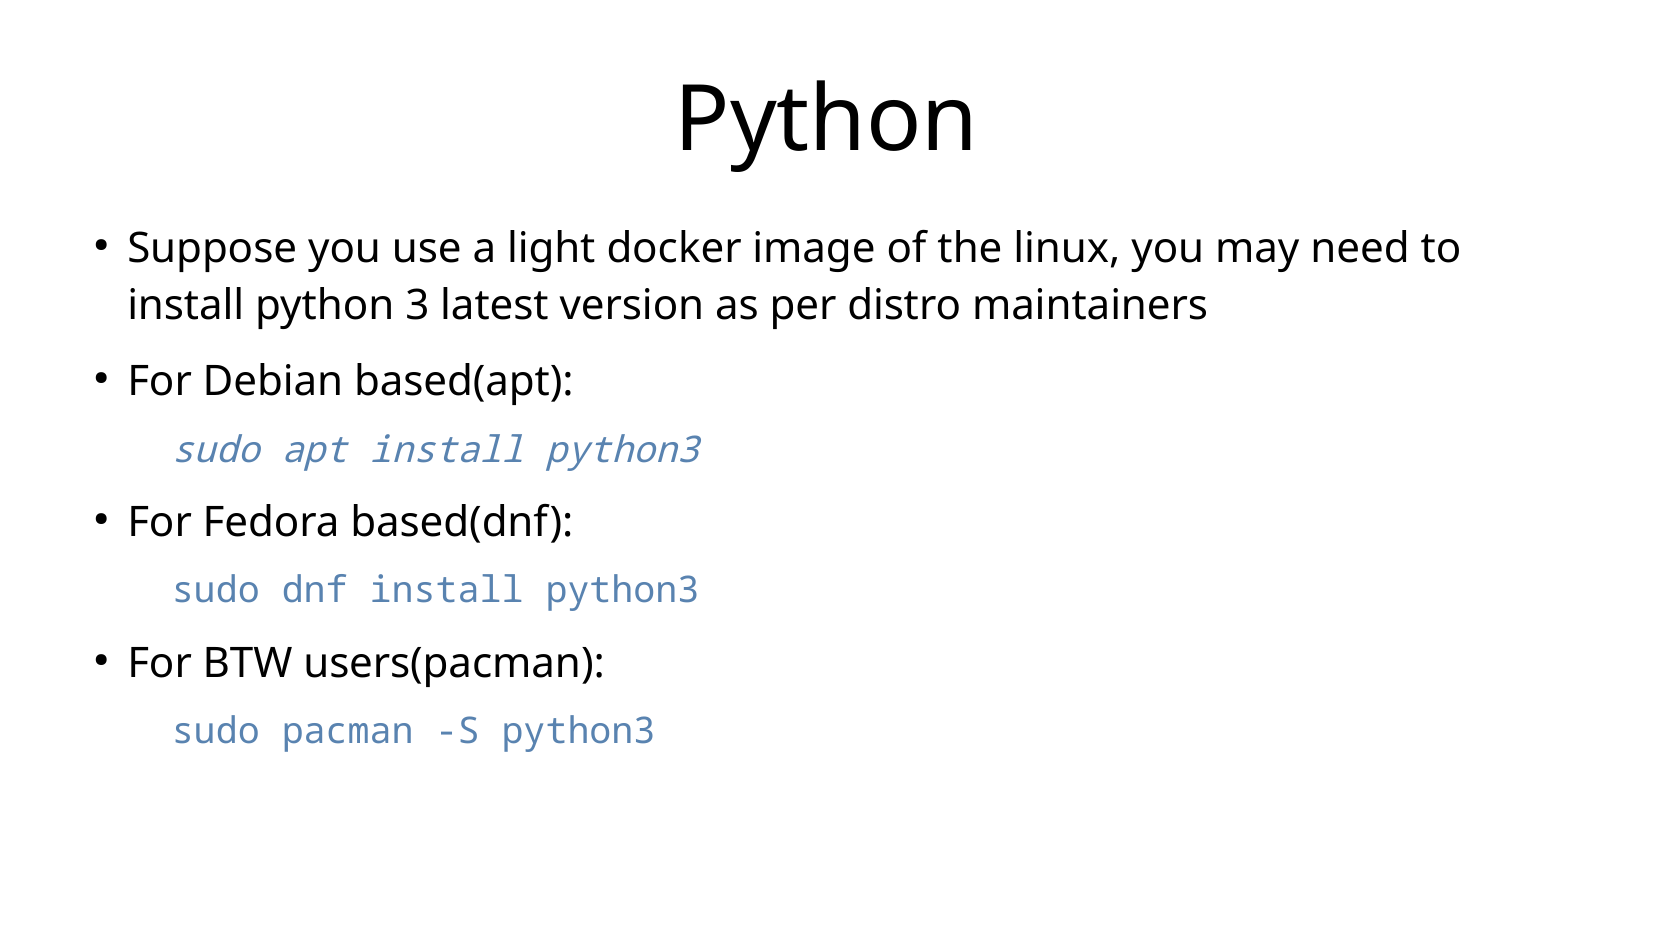

# Python
Suppose you use a light docker image of the linux, you may need to install python 3 latest version as per distro maintainers
For Debian based(apt):
sudo apt install python3
For Fedora based(dnf):
sudo dnf install python3
For BTW users(pacman):
sudo pacman -S python3